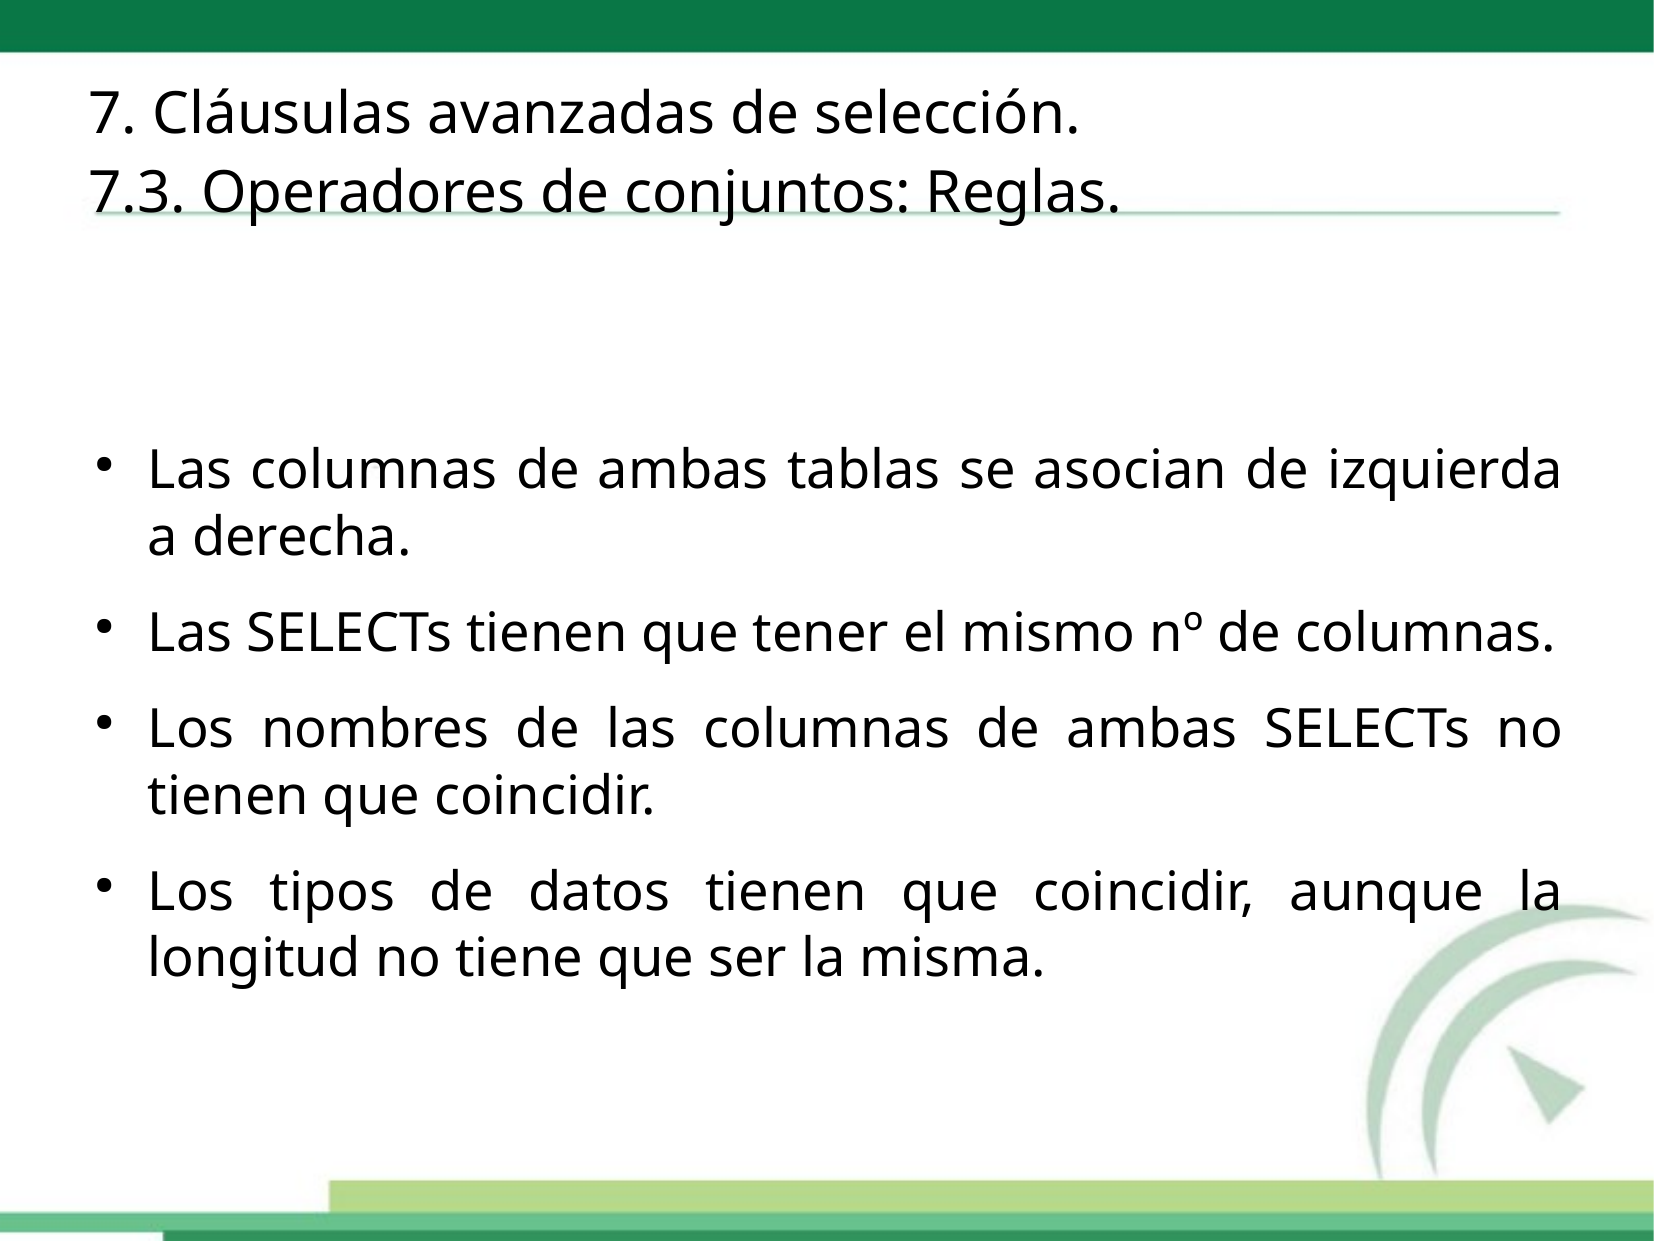

# 7. Cláusulas avanzadas de selección. 7.3. Operadores de conjuntos: Reglas.
Las columnas de ambas tablas se asocian de izquierda a derecha.
Las SELECTs tienen que tener el mismo nº de columnas.
Los nombres de las columnas de ambas SELECTs no tienen que coincidir.
Los tipos de datos tienen que coincidir, aunque la longitud no tiene que ser la misma.